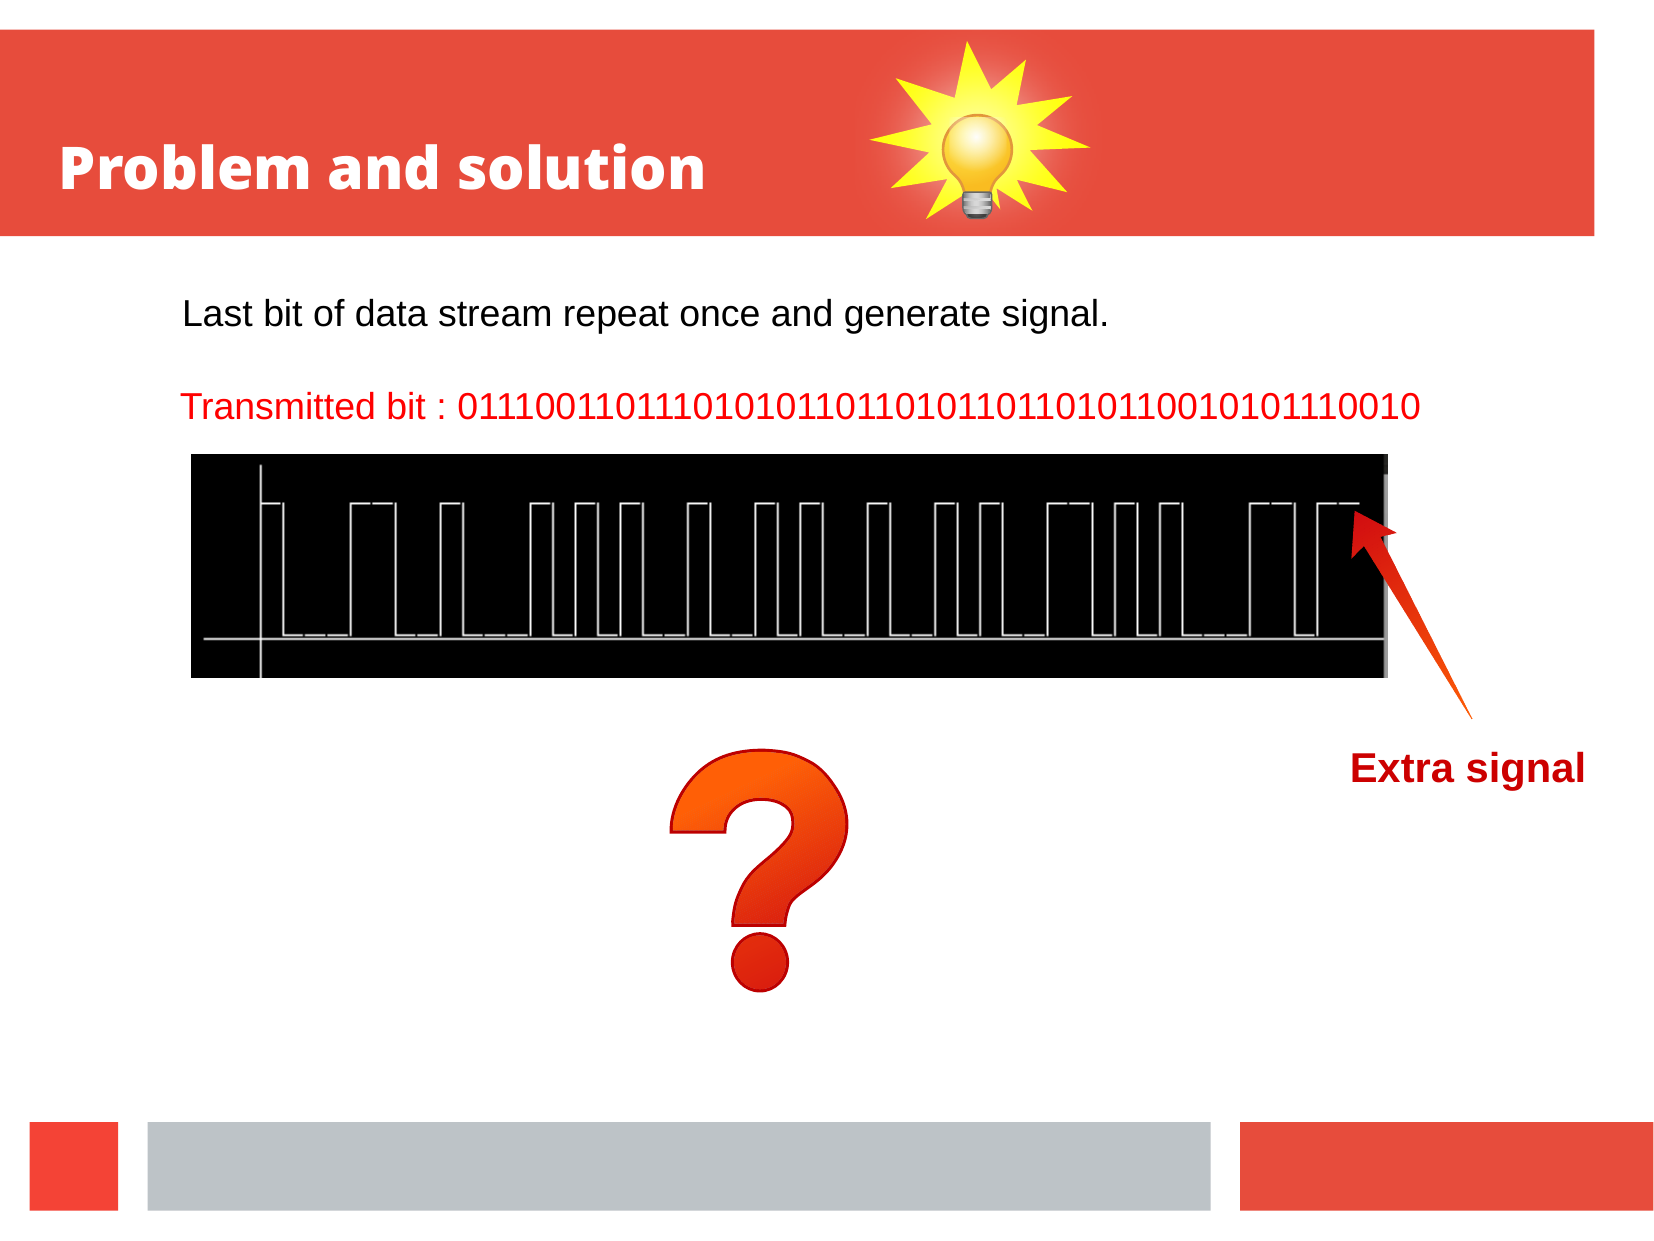

# Problem and solution
Last bit of data stream repeat once and generate signal.
Transmitted bit : 011100110111010101101101011011010110010101110010
Extra signal